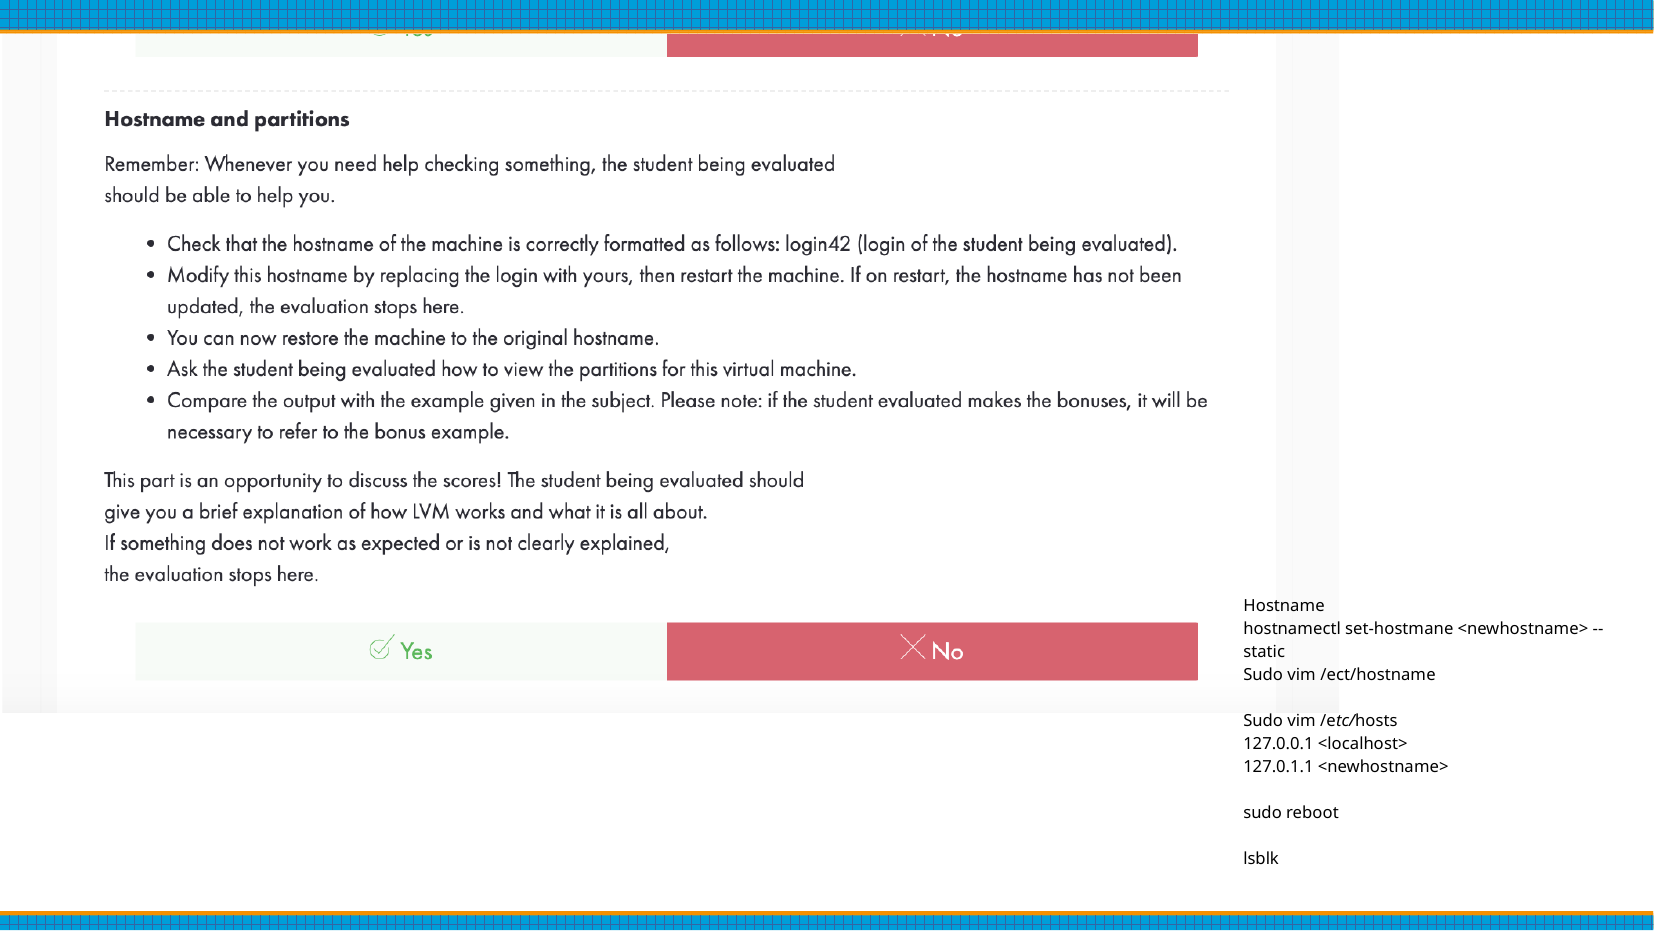

Hostname
hostnamectl set-hostmane <newhostname> --static
Sudo vim /ect/hostname
Sudo vim /etc/hosts
127.0.0.1 <localhost>
127.0.1.1 <newhostname>
sudo reboot
lsblk